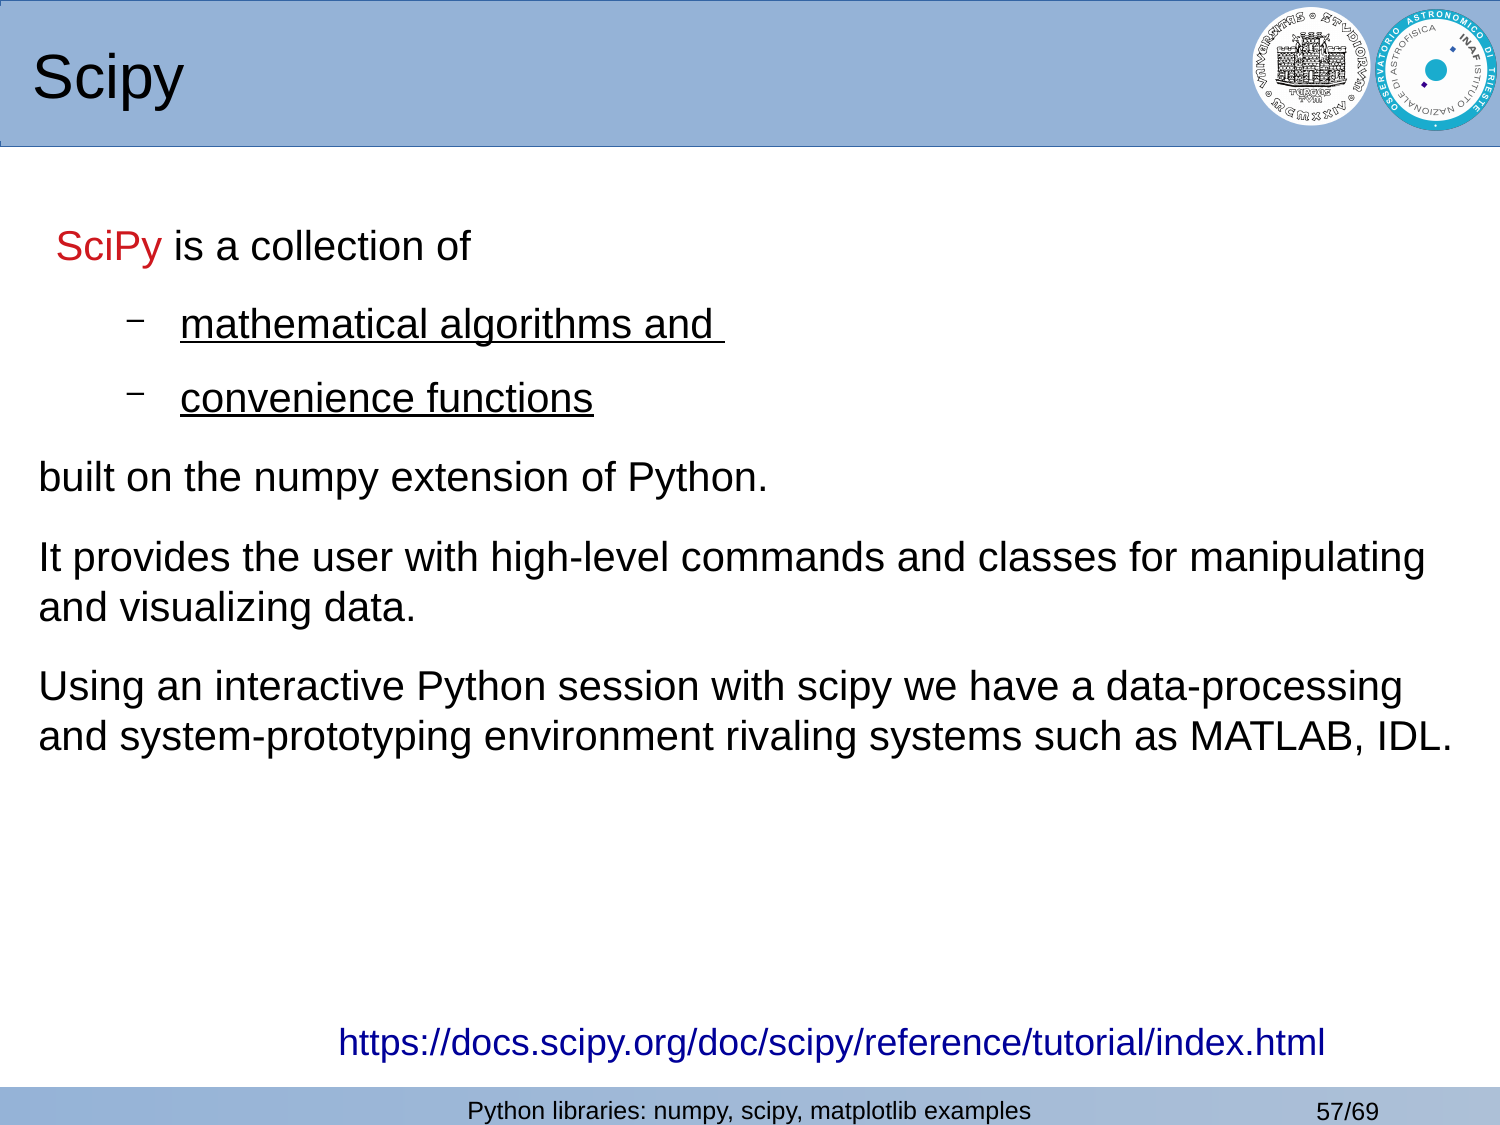

Scipy
# SciPy is a collection of
mathematical algorithms and
convenience functions
built on the numpy extension of Python.
It provides the user with high-level commands and classes for manipulating and visualizing data.
Using an interactive Python session with scipy we have a data-processing and system-prototyping environment rivaling systems such as MATLAB, IDL.
 				https://docs.scipy.org/doc/scipy/reference/tutorial/index.html